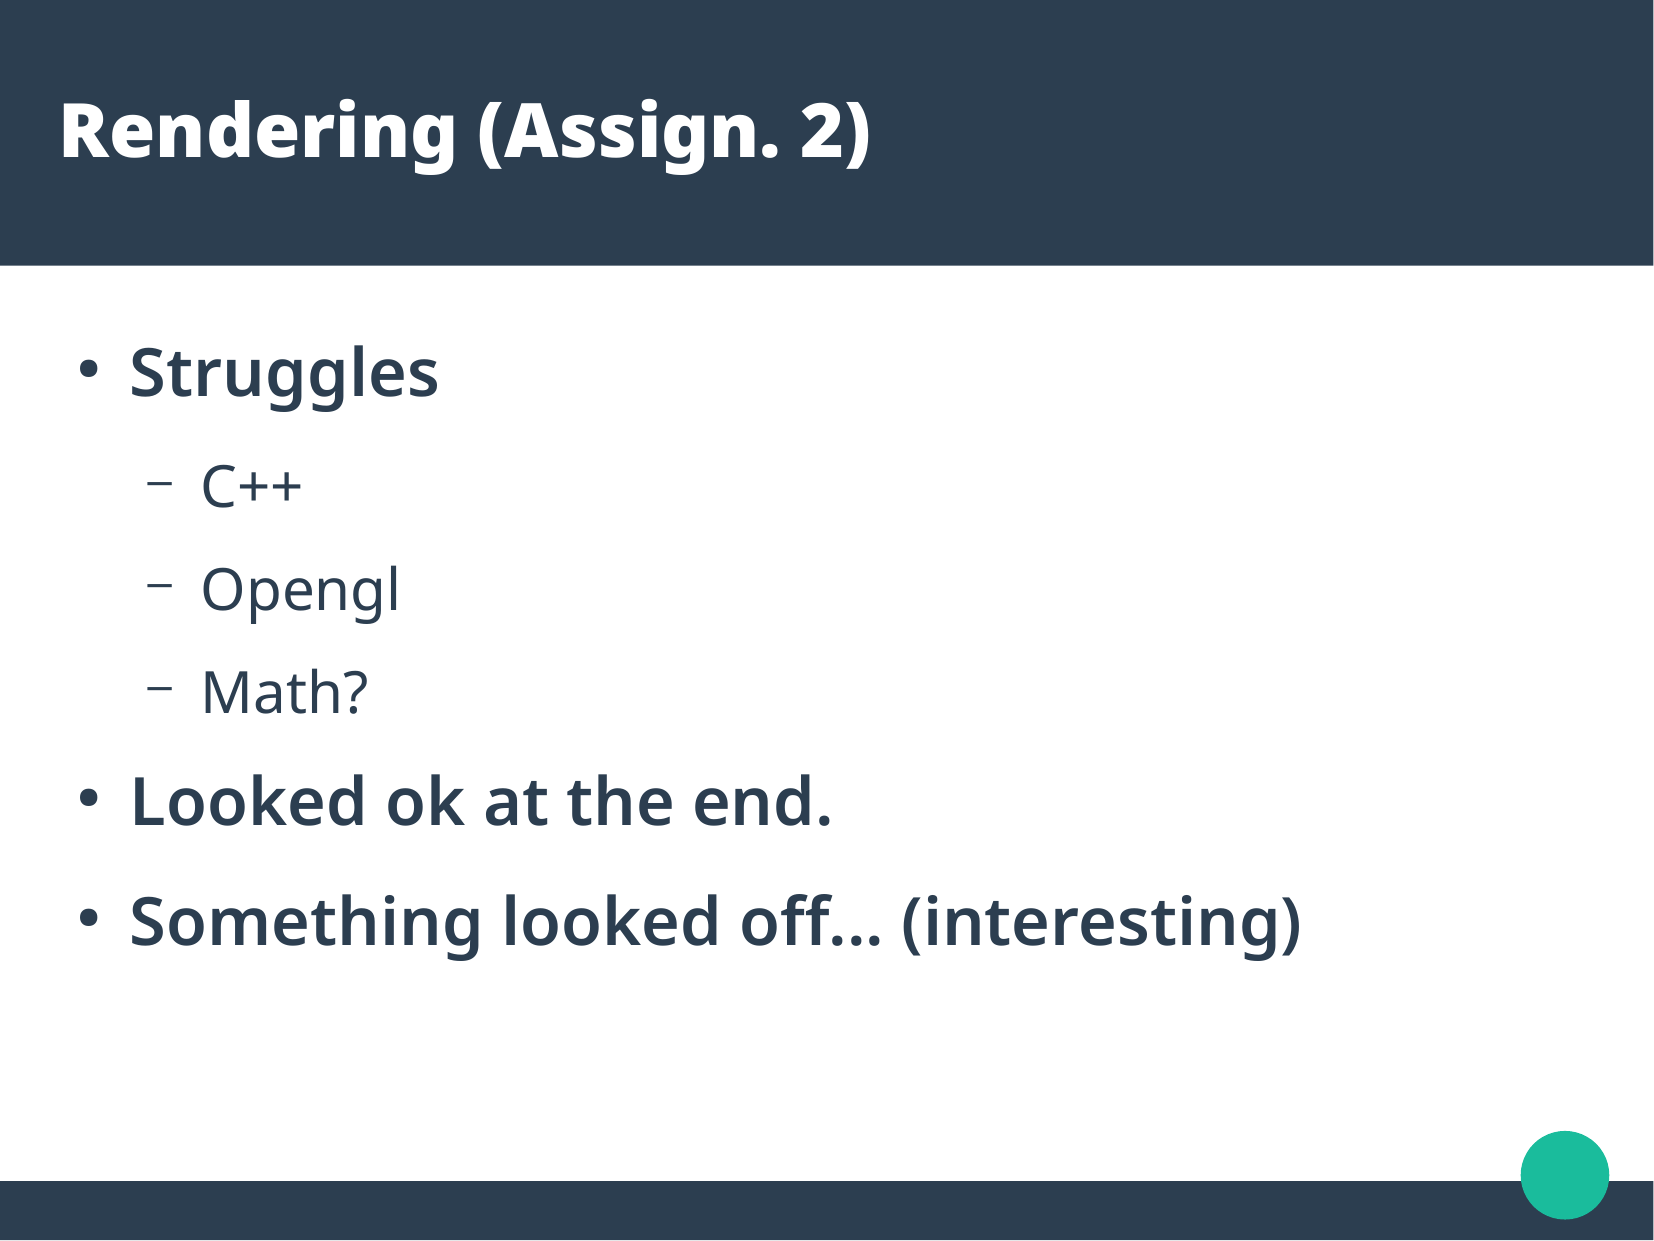

# Rendering (Assign. 2)
Struggles
C++
Opengl
Math?
Looked ok at the end.
Something looked off... (interesting)